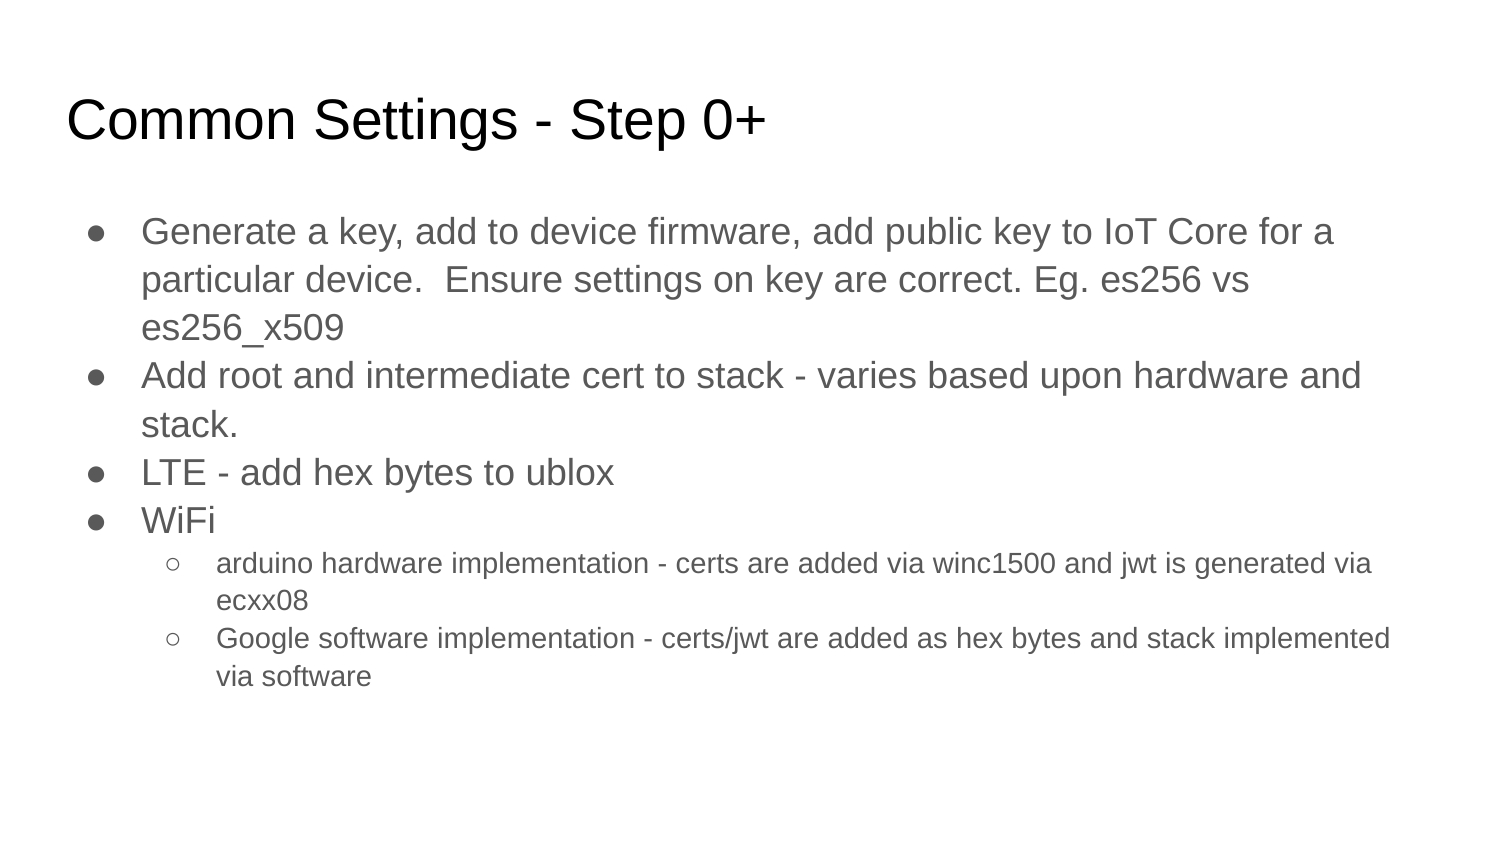

# Common Settings - Step 0+
Generate a key, add to device firmware, add public key to IoT Core for a particular device. Ensure settings on key are correct. Eg. es256 vs es256_x509
Add root and intermediate cert to stack - varies based upon hardware and stack.
LTE - add hex bytes to ublox
WiFi
arduino hardware implementation - certs are added via winc1500 and jwt is generated via ecxx08
Google software implementation - certs/jwt are added as hex bytes and stack implemented via software